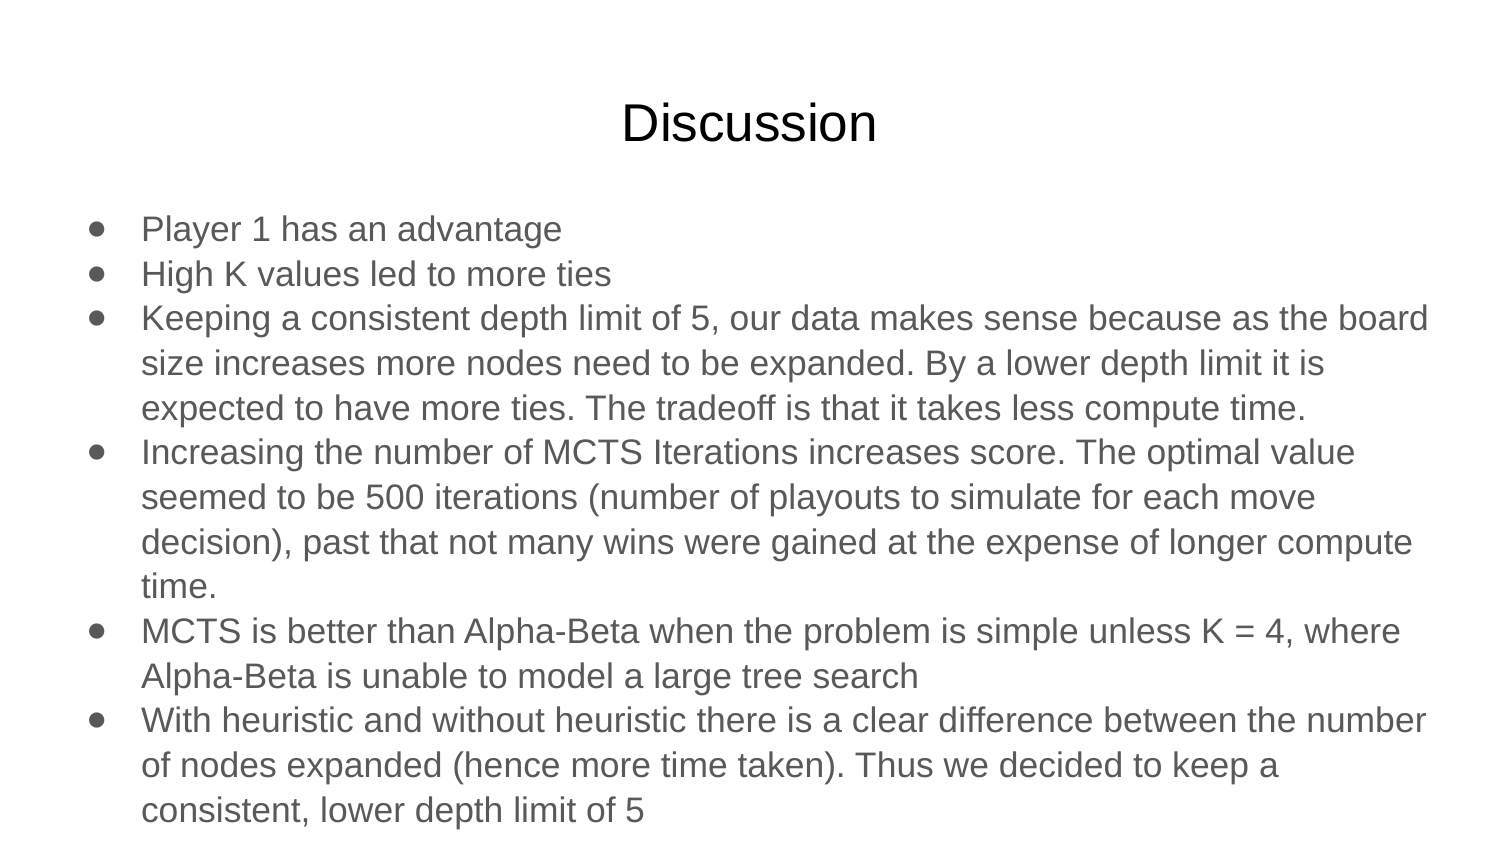

# Discussion
Player 1 has an advantage
High K values led to more ties
Keeping a consistent depth limit of 5, our data makes sense because as the board size increases more nodes need to be expanded. By a lower depth limit it is expected to have more ties. The tradeoff is that it takes less compute time.
Increasing the number of MCTS Iterations increases score. The optimal value seemed to be 500 iterations (number of playouts to simulate for each move decision), past that not many wins were gained at the expense of longer compute time.
MCTS is better than Alpha-Beta when the problem is simple unless K = 4, where Alpha-Beta is unable to model a large tree search
With heuristic and without heuristic there is a clear difference between the number of nodes expanded (hence more time taken). Thus we decided to keep a consistent, lower depth limit of 5